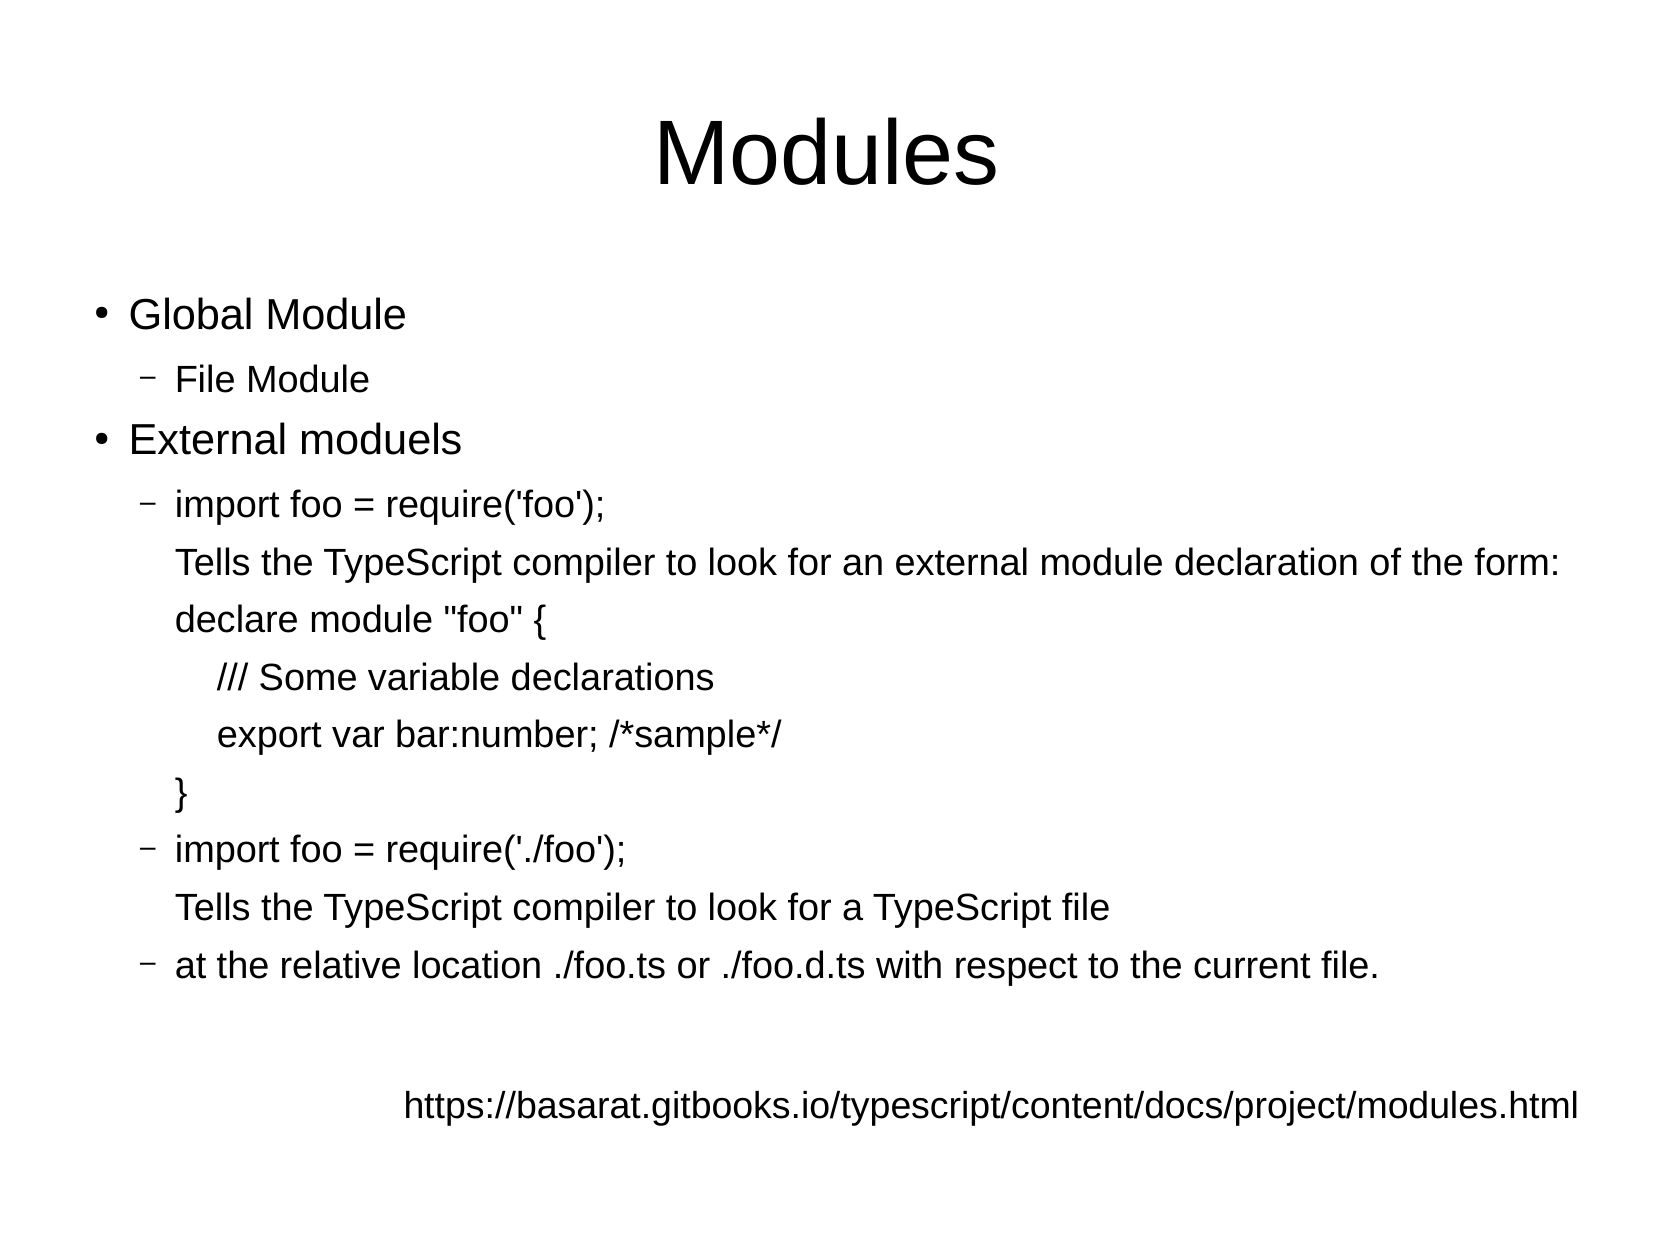

# Modules
Global Module
File Module
External moduels
import foo = require('foo');
Tells the TypeScript compiler to look for an external module declaration of the form:
declare module "foo" {
 /// Some variable declarations
 export var bar:number; /*sample*/
}
import foo = require('./foo');
Tells the TypeScript compiler to look for a TypeScript file
at the relative location ./foo.ts or ./foo.d.ts with respect to the current file.
https://basarat.gitbooks.io/typescript/content/docs/project/modules.html